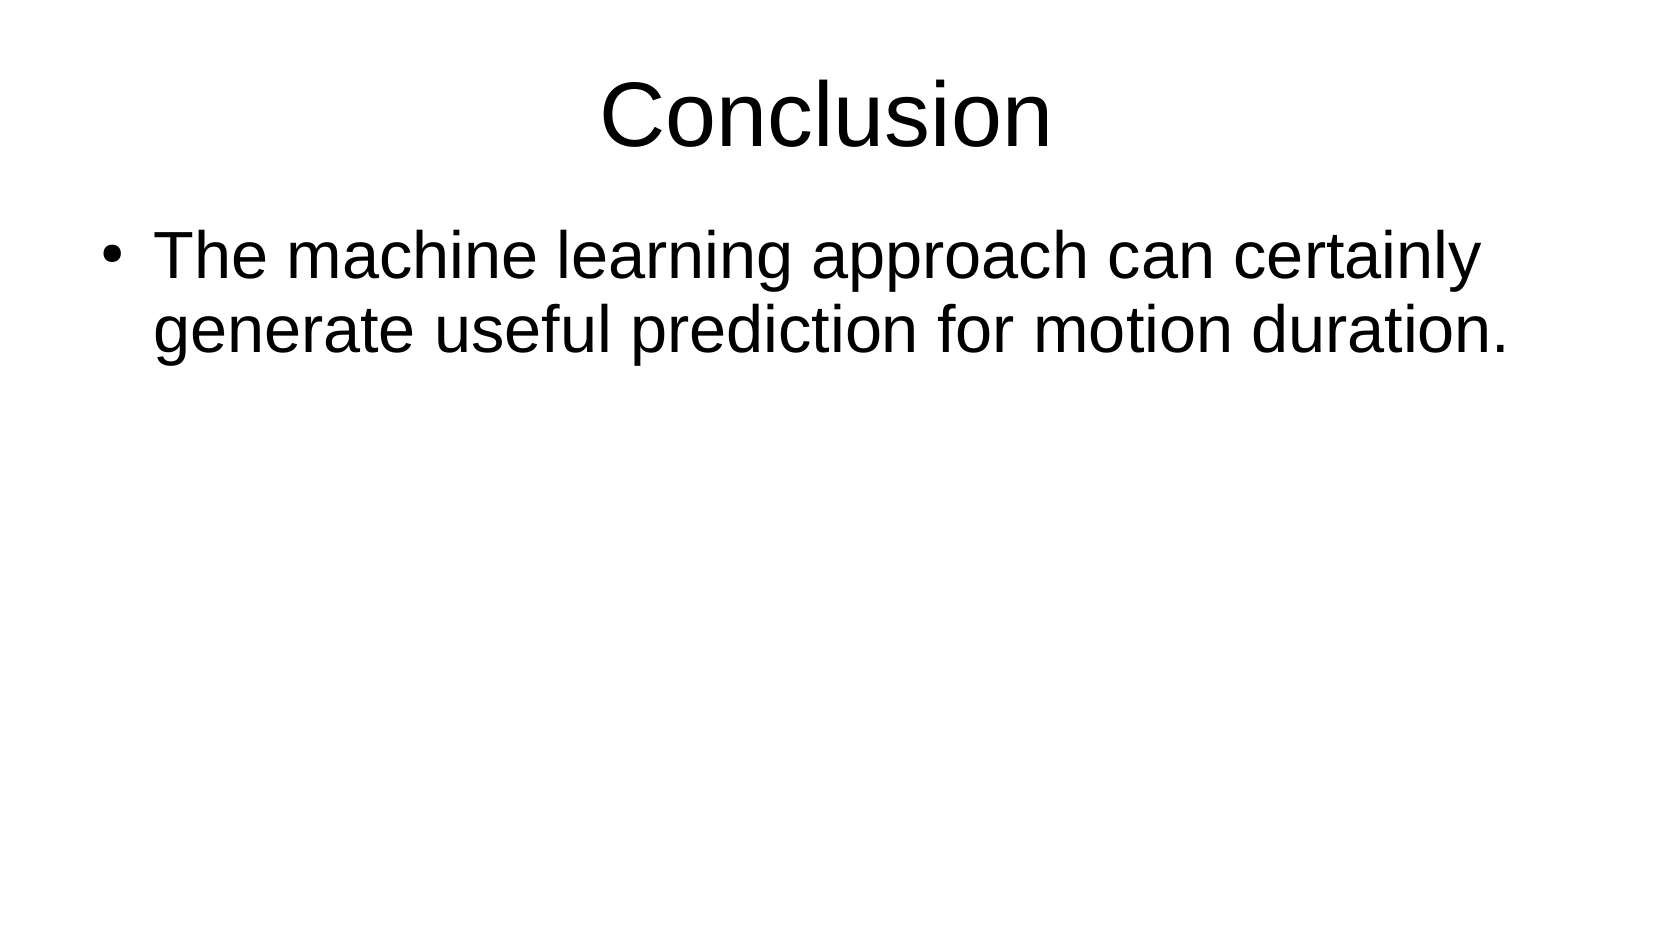

# Conclusion
The machine learning approach can certainly generate useful prediction for motion duration.